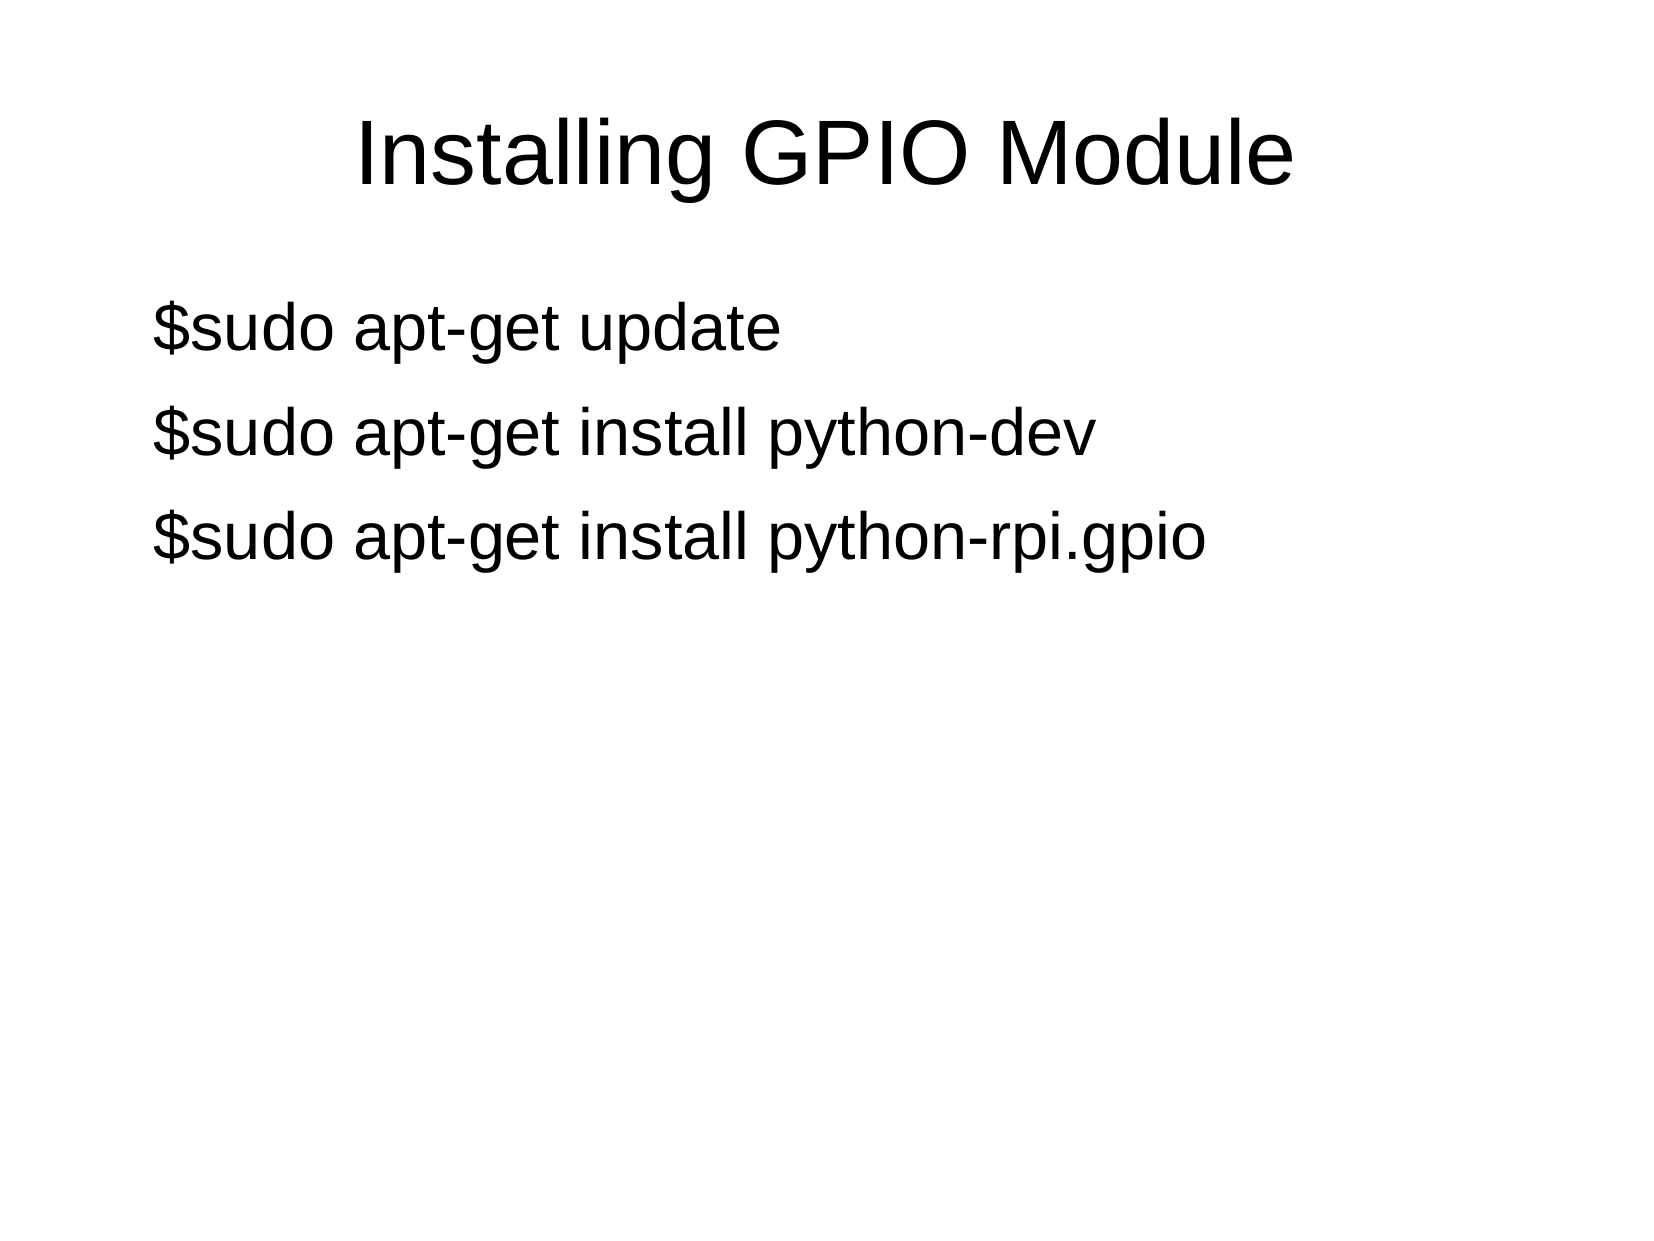

# Installing GPIO Module
$sudo apt-get update
$sudo apt-get install python-dev
$sudo apt-get install python-rpi.gpio